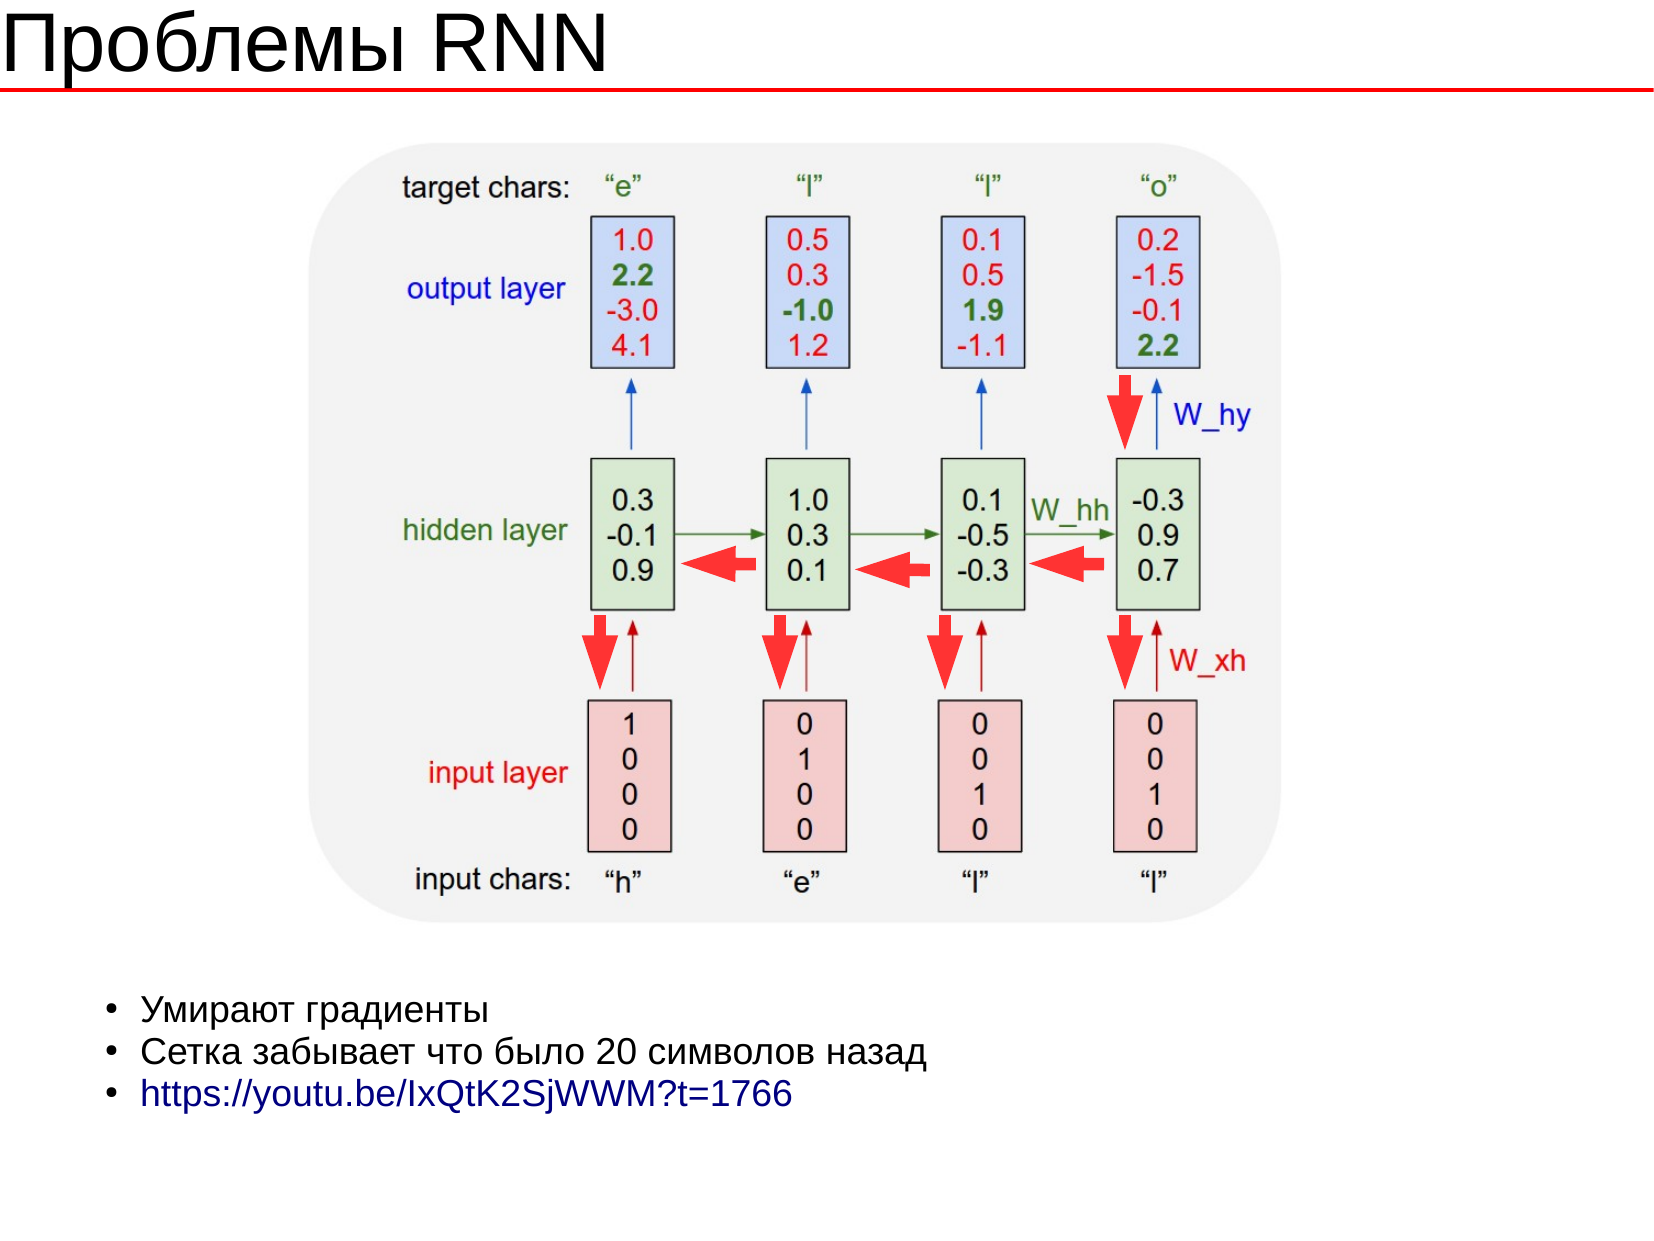

# Проблемы RNN
Умирают градиенты
Сетка забывает что было 20 символов назад
https://youtu.be/IxQtK2SjWWM?t=1766